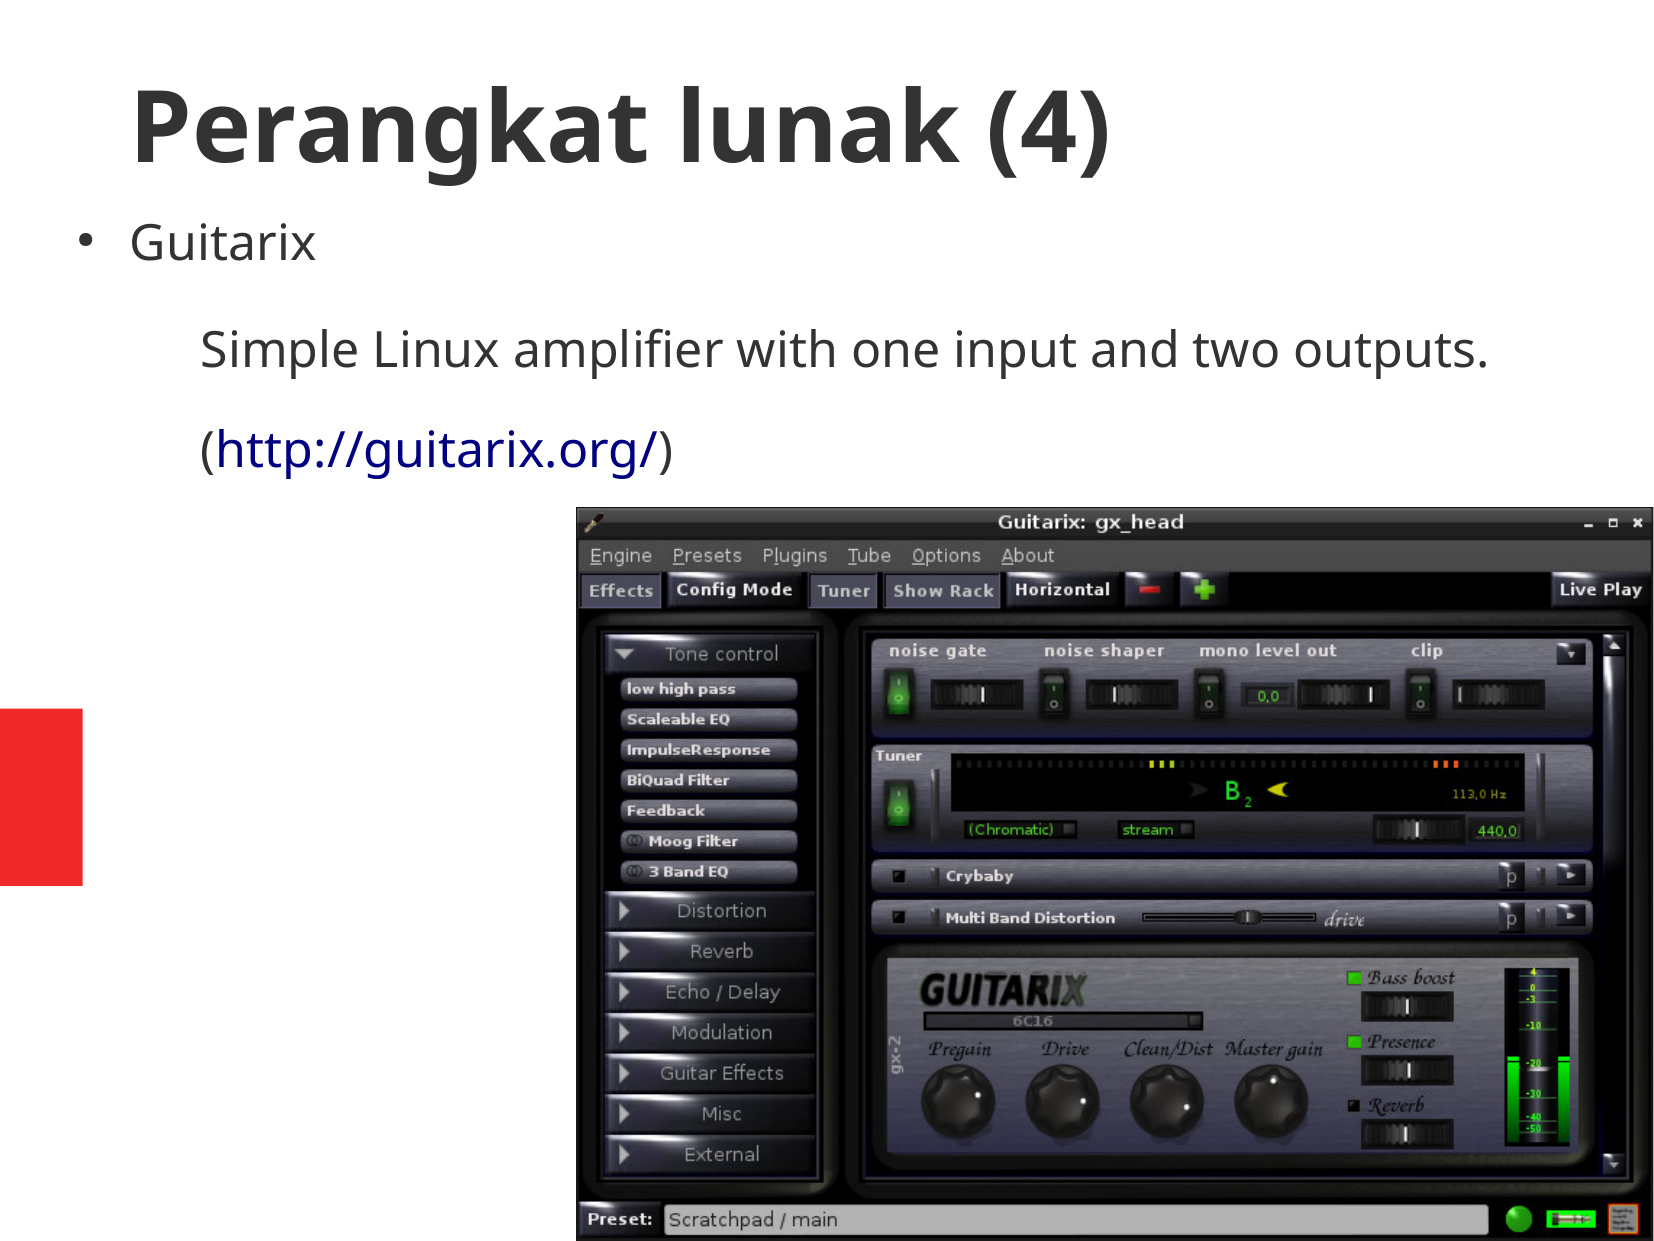

# Perangkat lunak (4)
Guitarix
Simple Linux amplifier with one input and two outputs.
(http://guitarix.org/)